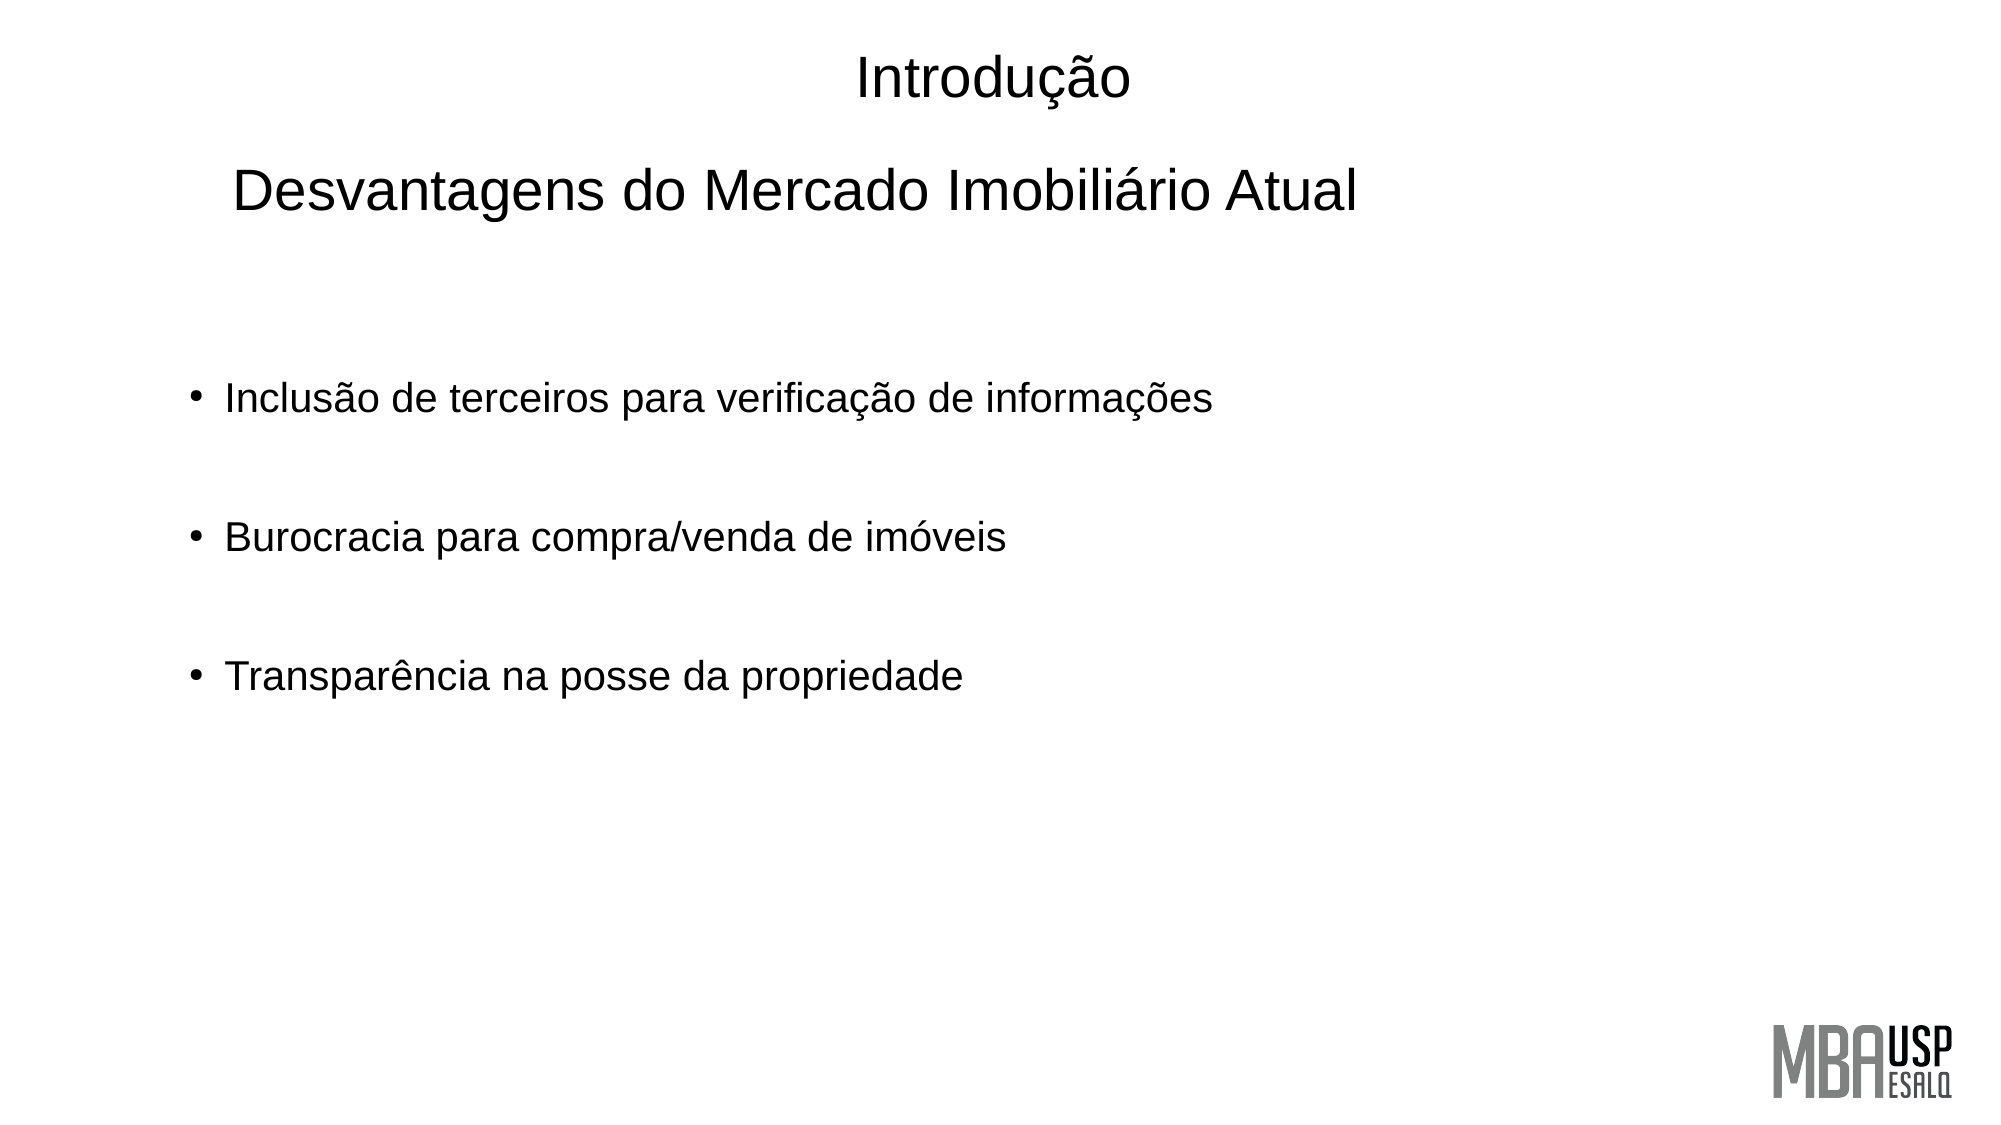

Introdução
	Desvantagens do Mercado Imobiliário Atual
Inclusão de terceiros para verificação de informações
Burocracia para compra/venda de imóveis
Transparência na posse da propriedade